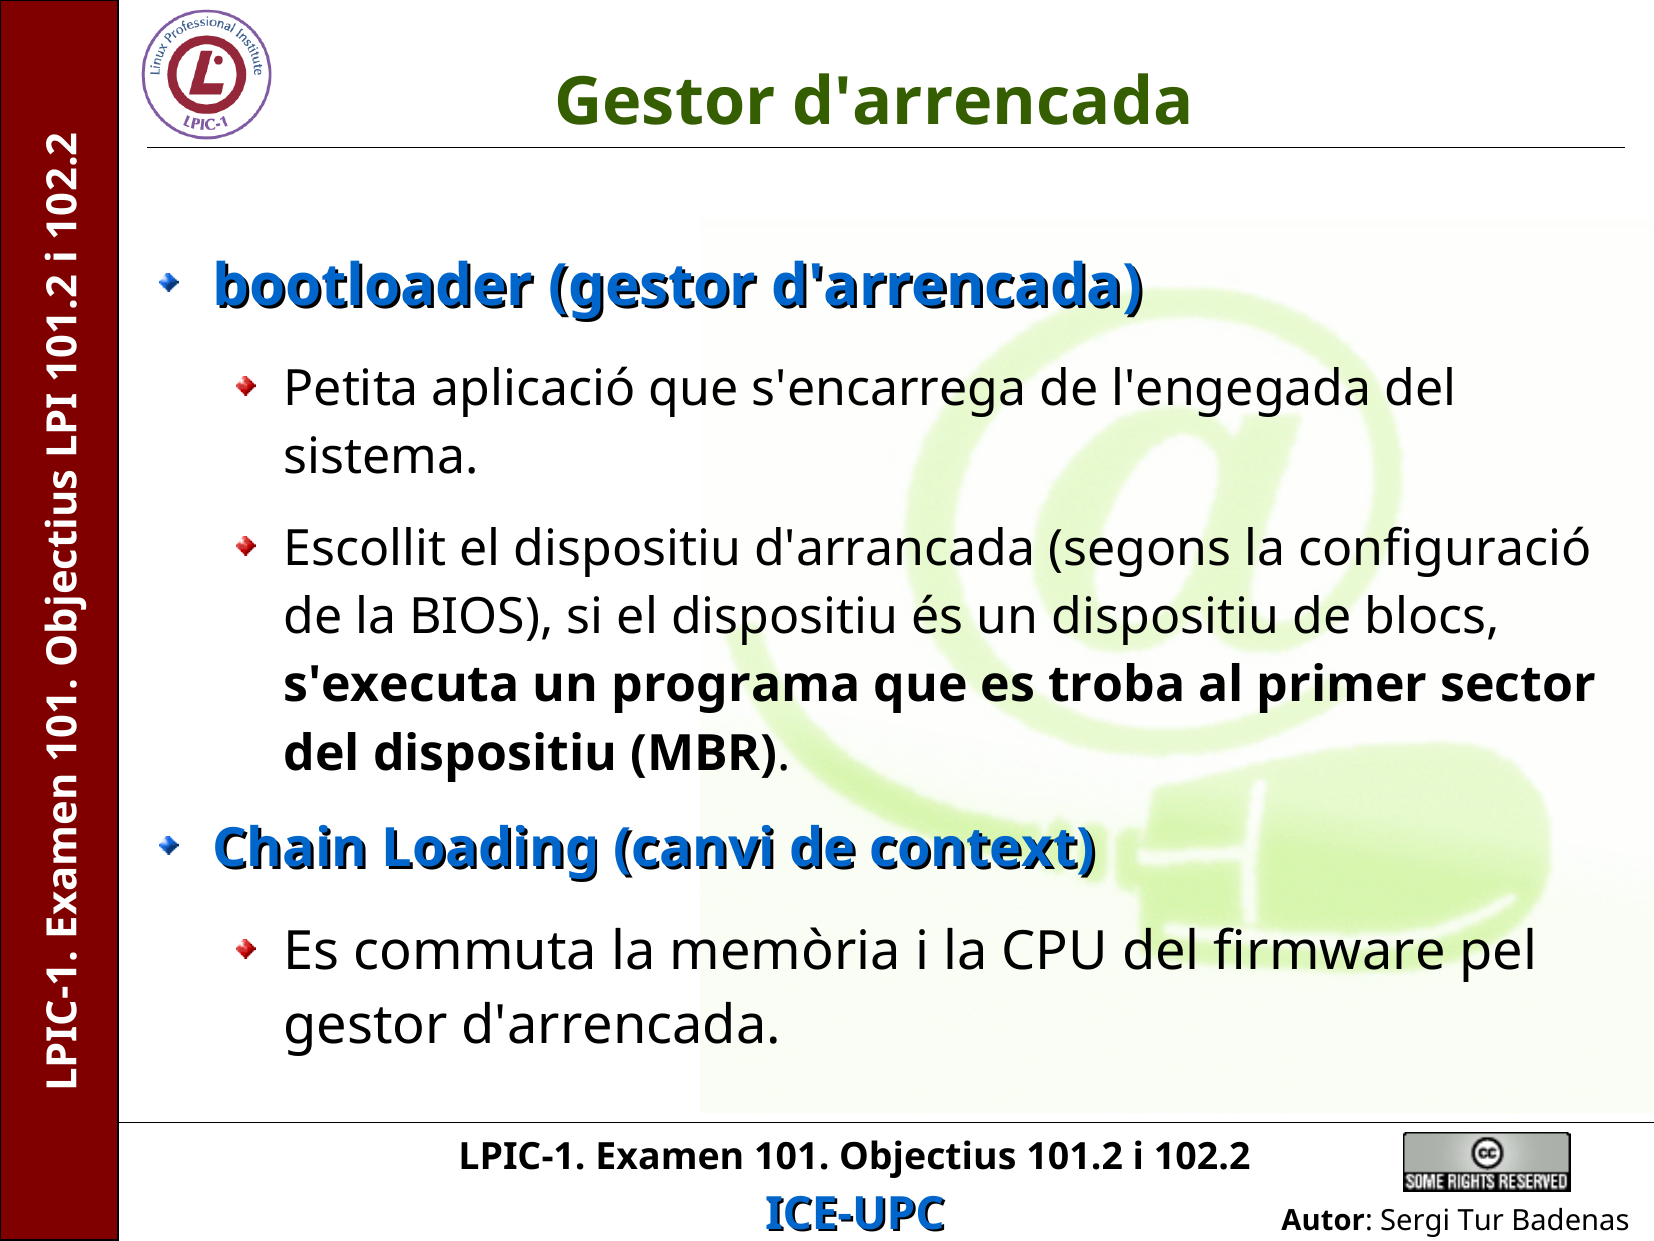

# Gestor d'arrencada
bootloader (gestor d'arrencada)
Petita aplicació que s'encarrega de l'engegada del sistema.
Escollit el dispositiu d'arrancada (segons la configuració de la BIOS), si el dispositiu és un dispositiu de blocs, s'executa un programa que es troba al primer sector del dispositiu (MBR).
Chain Loading (canvi de context)
Es commuta la memòria i la CPU del firmware pel gestor d'arrencada.